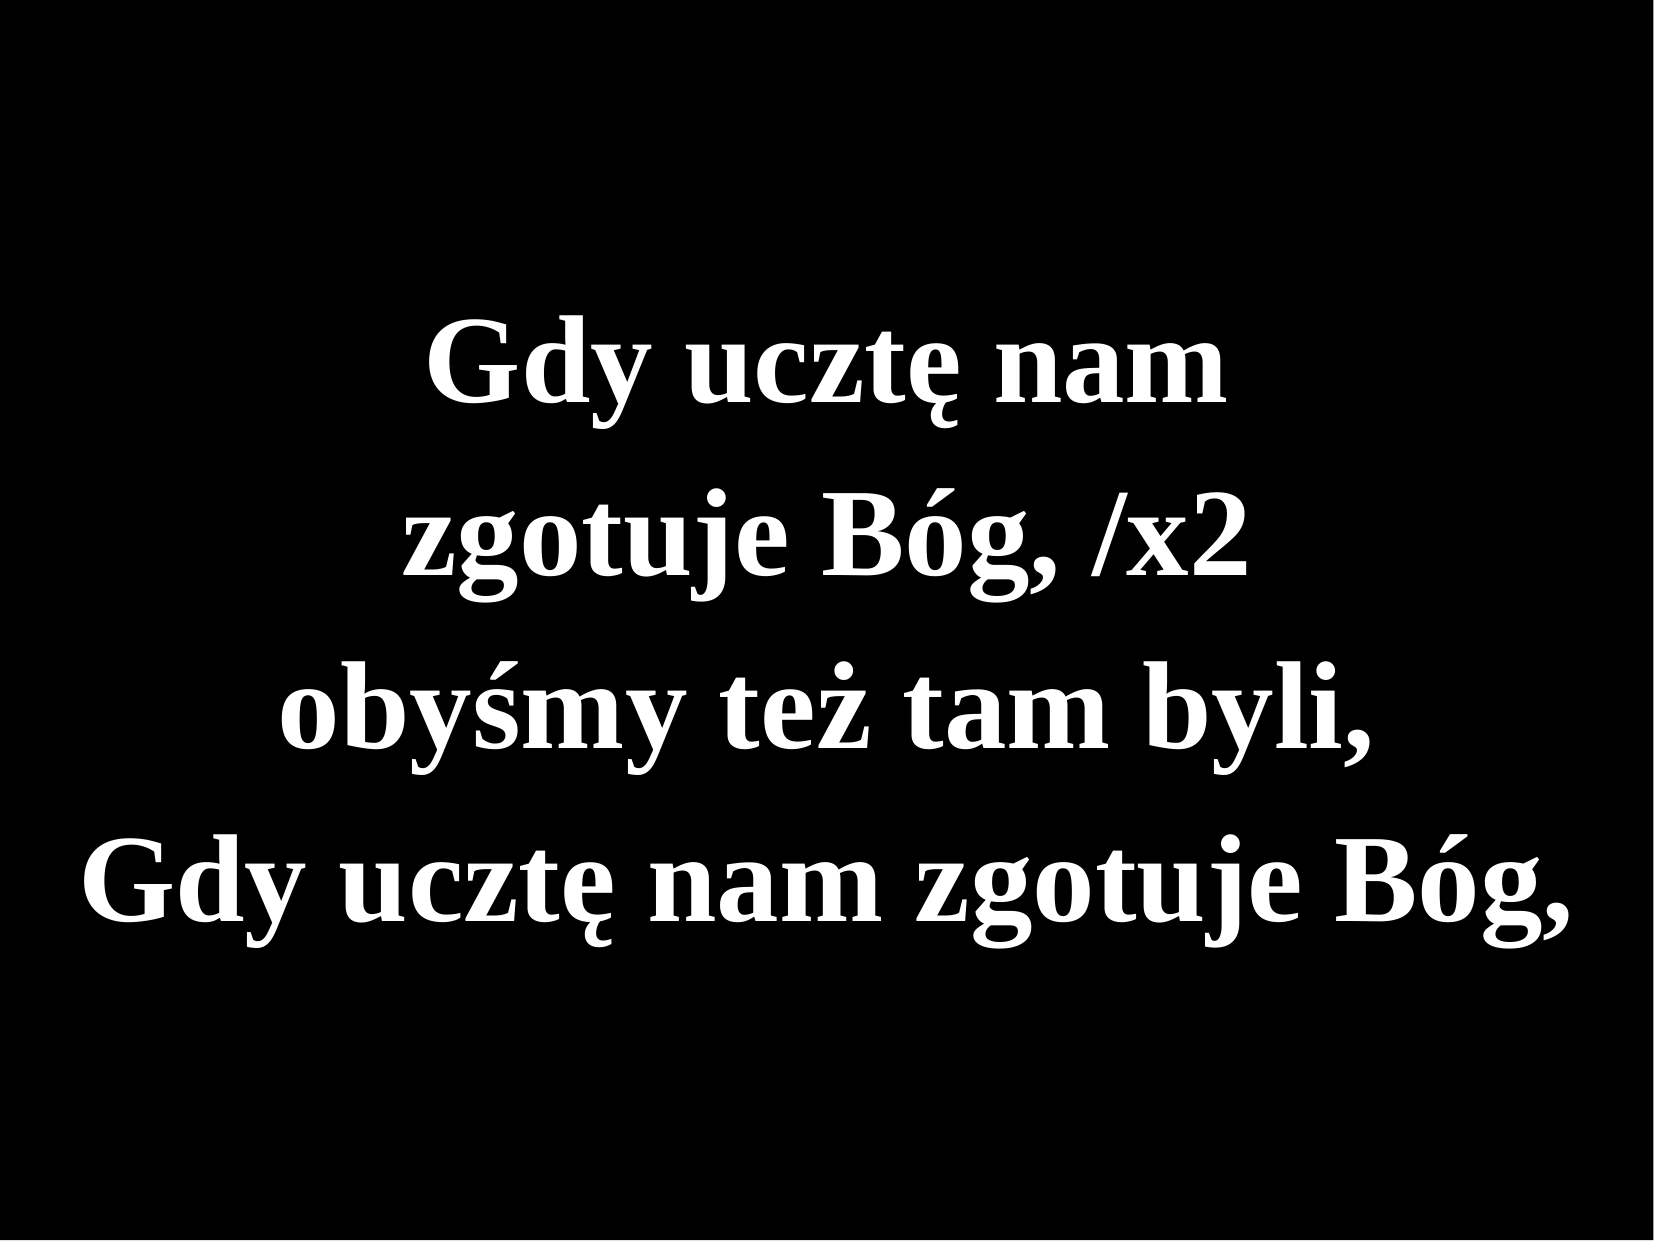

# Gdy ucztę nam ppp zgotuje Bóg, /x2 ppp obyśmy też tam byli, ppp Gdy ucztę nam zgotuje Bóg,